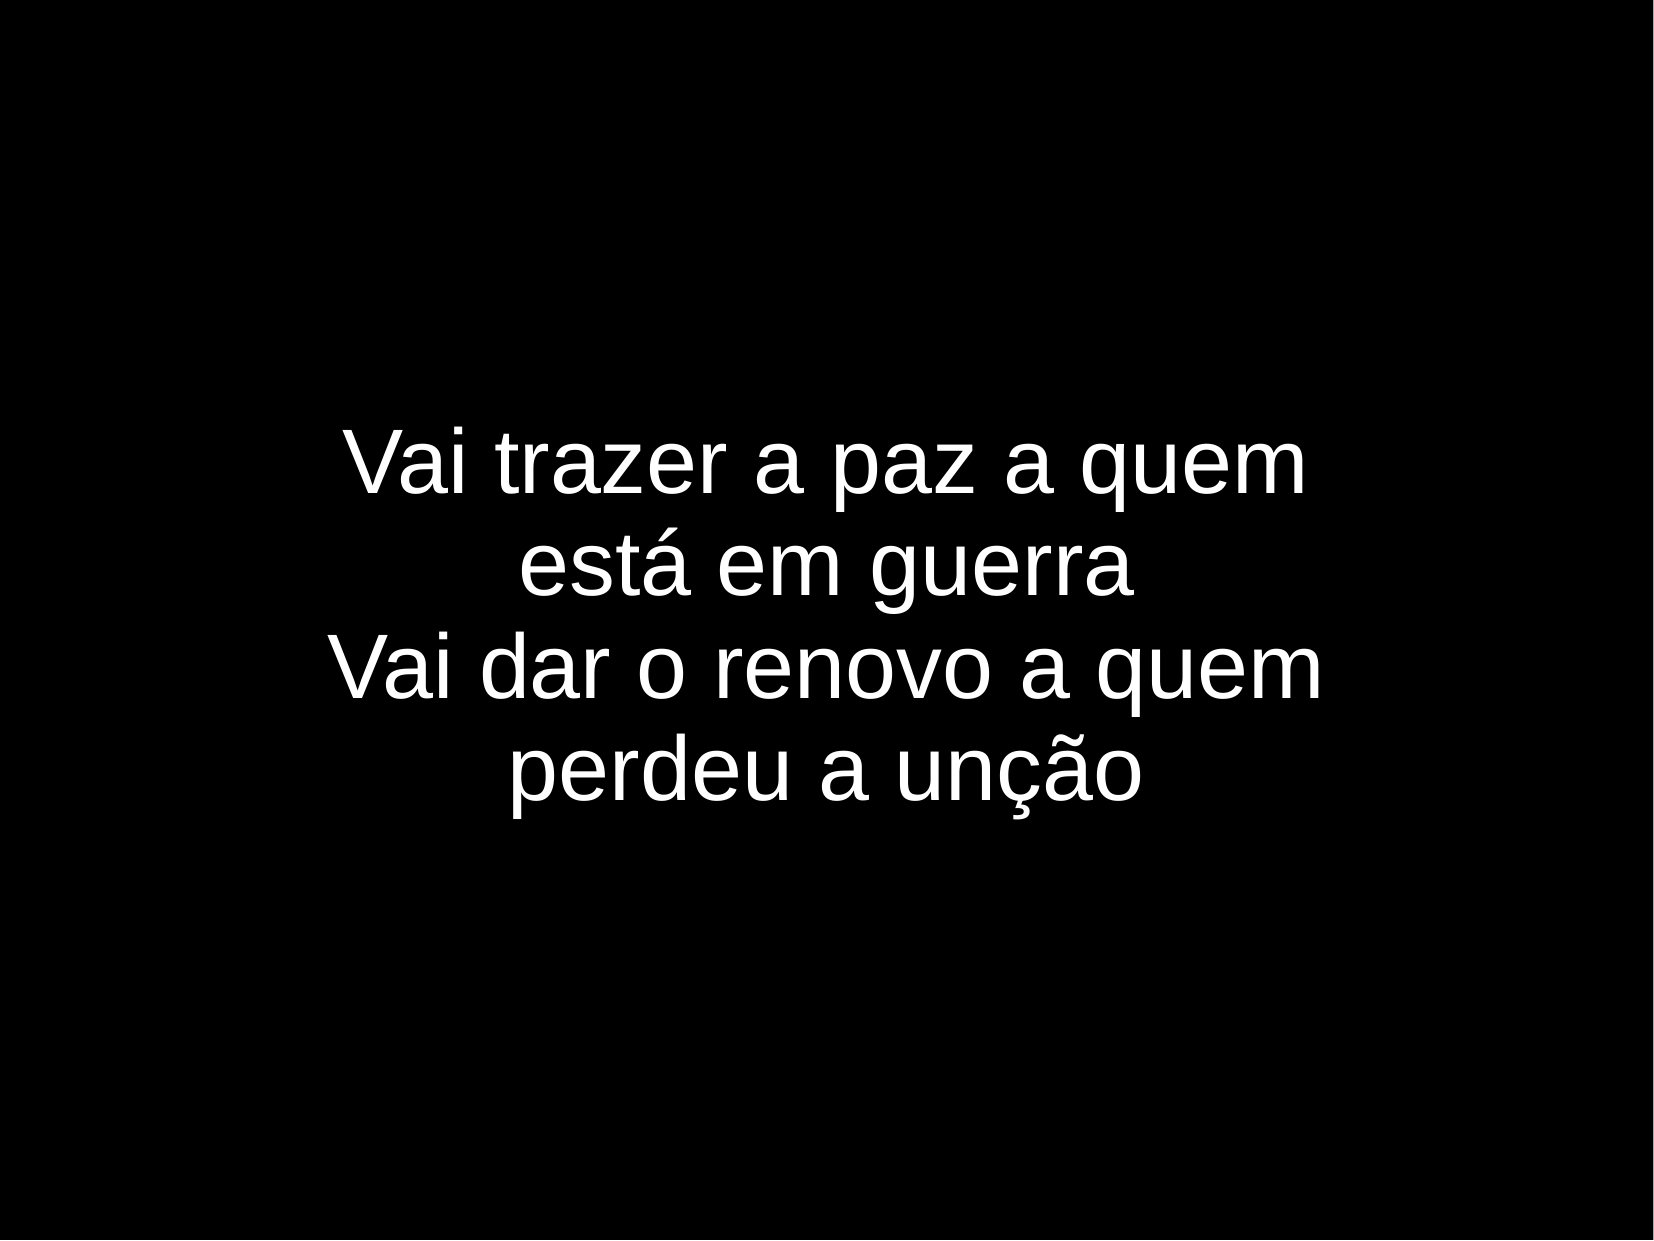

# Vai trazer a paz a quem
está em guerra
Vai dar o renovo a quem
perdeu a unção